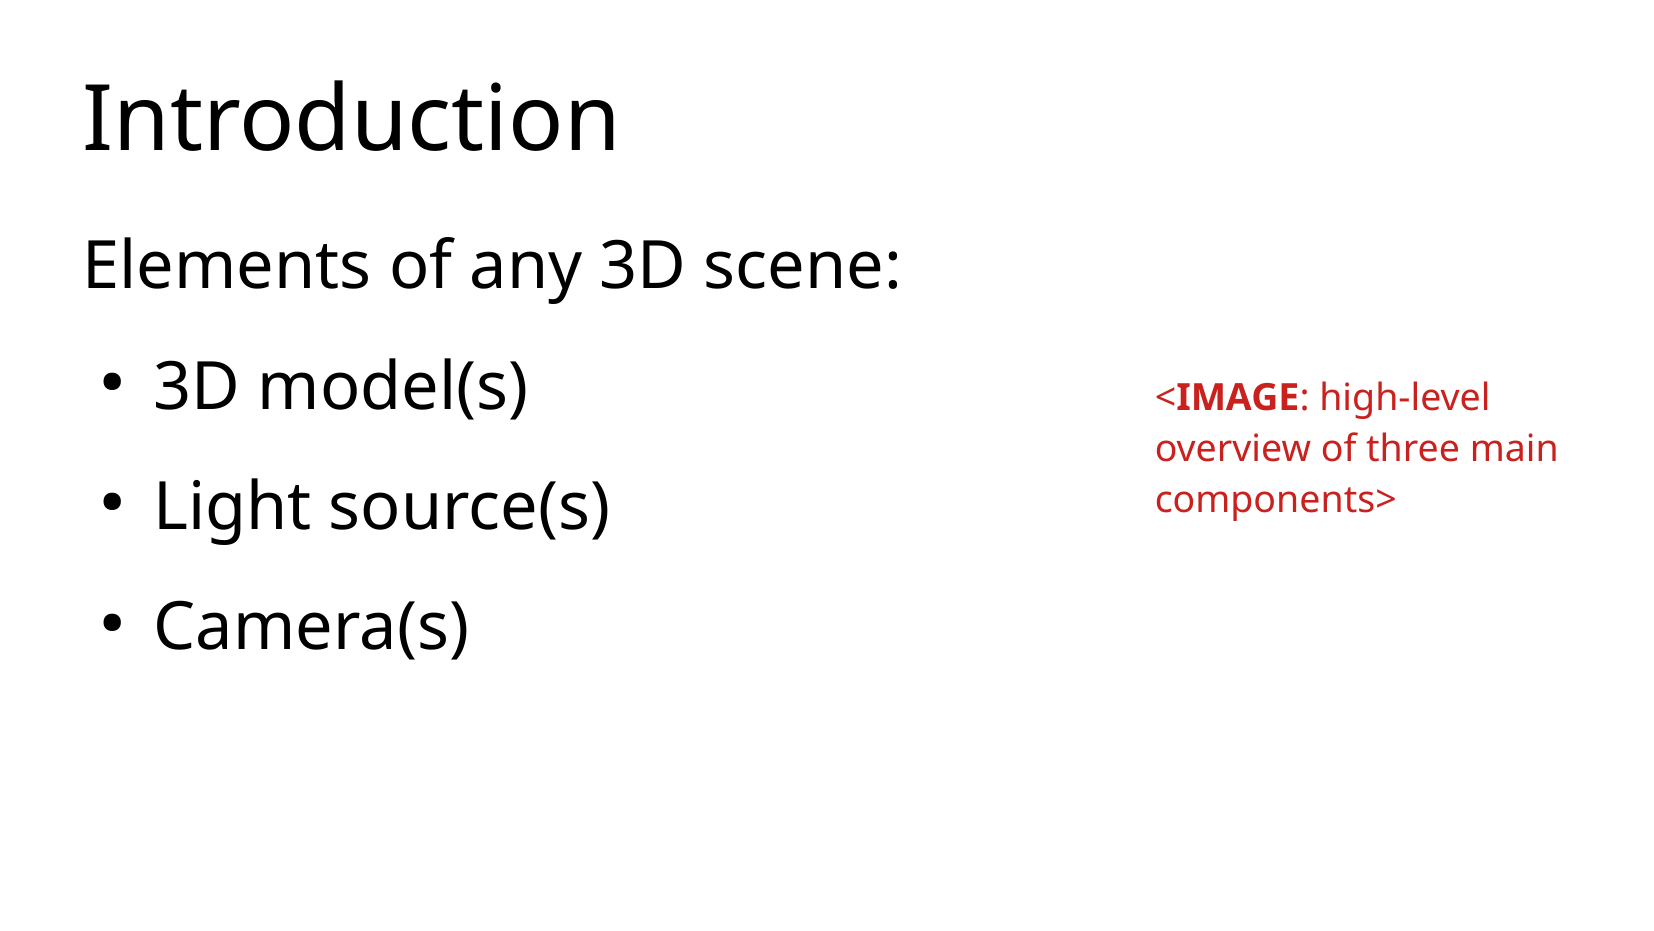

# Introduction
Elements of any 3D scene:
3D model(s)
Light source(s)
Camera(s)
<IMAGE: high-level overview of three main components>